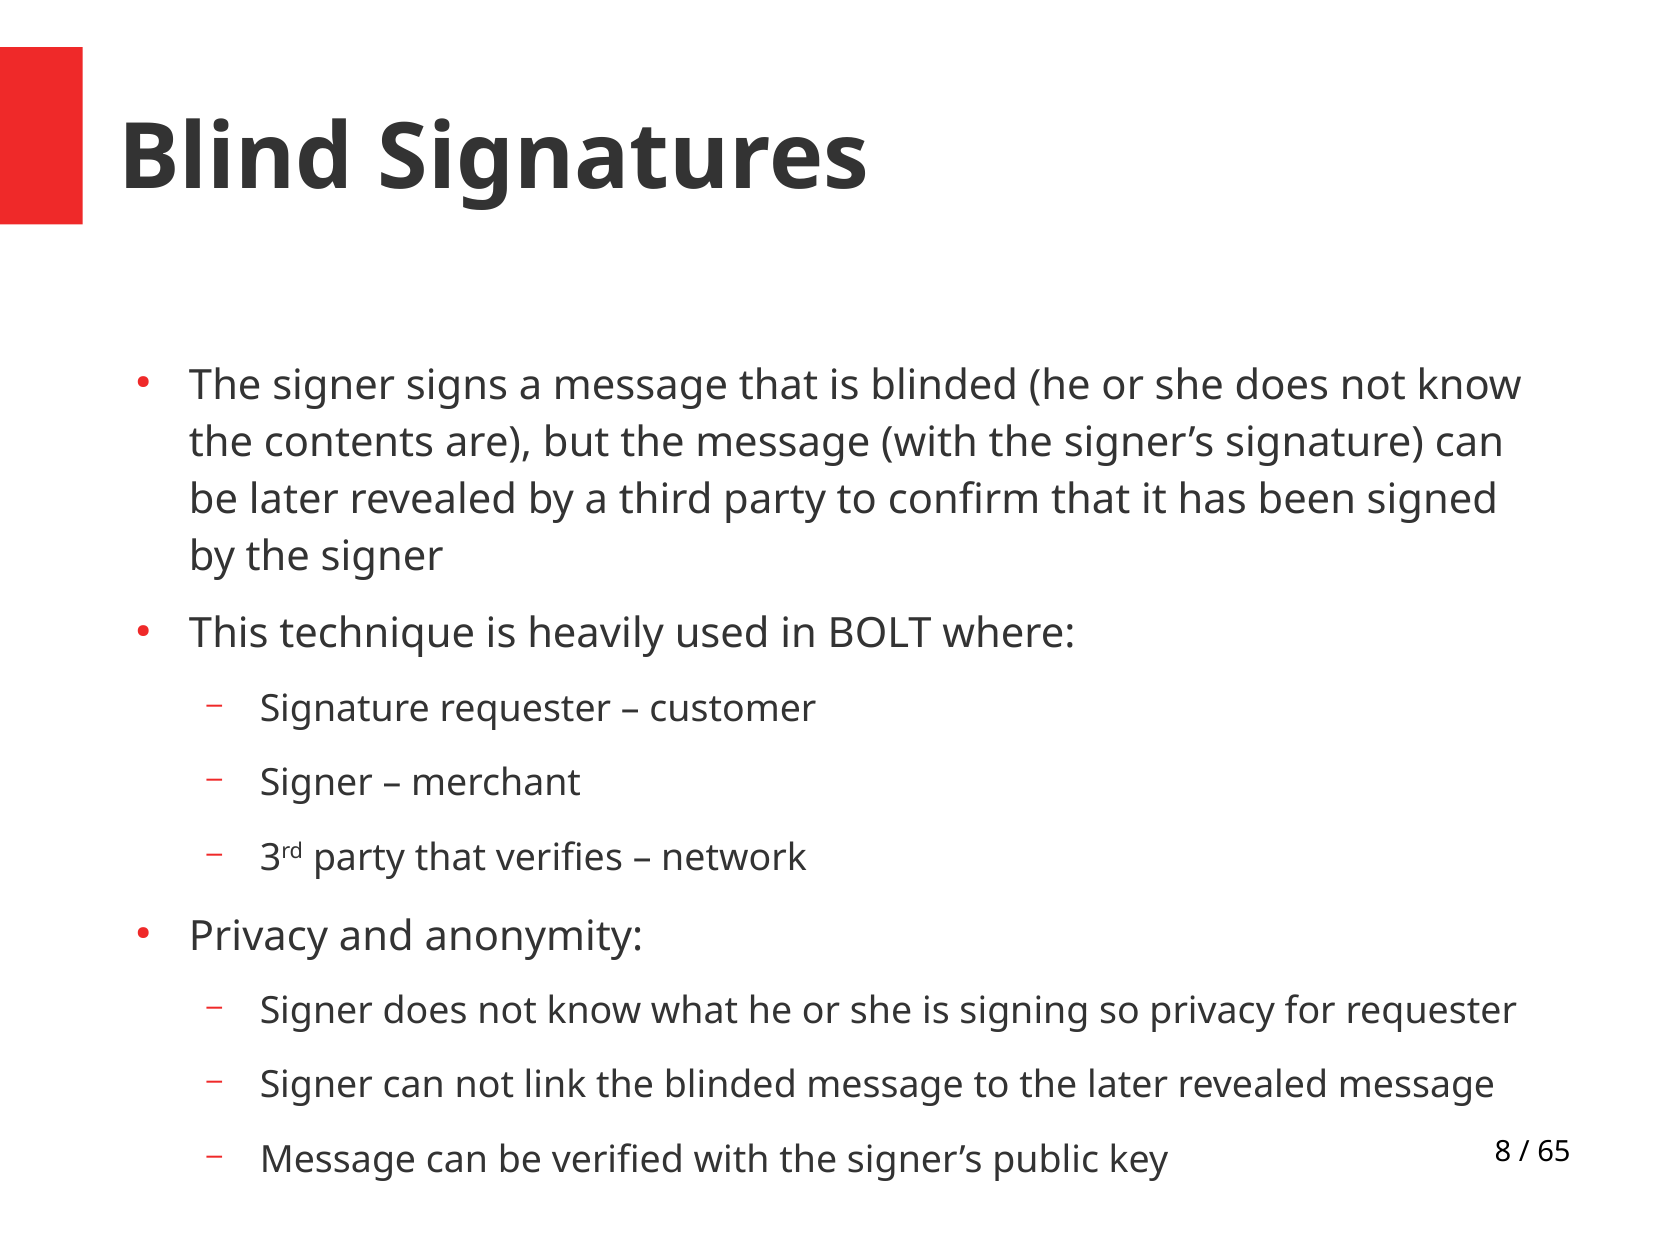

# Blind Signatures
The signer signs a message that is blinded (he or she does not know the contents are), but the message (with the signer’s signature) can be later revealed by a third party to confirm that it has been signed by the signer
This technique is heavily used in BOLT where:
Signature requester – customer
Signer – merchant
3rd party that verifies – network
Privacy and anonymity:
Signer does not know what he or she is signing so privacy for requester
Signer can not link the blinded message to the later revealed message
Message can be verified with the signer’s public key
8